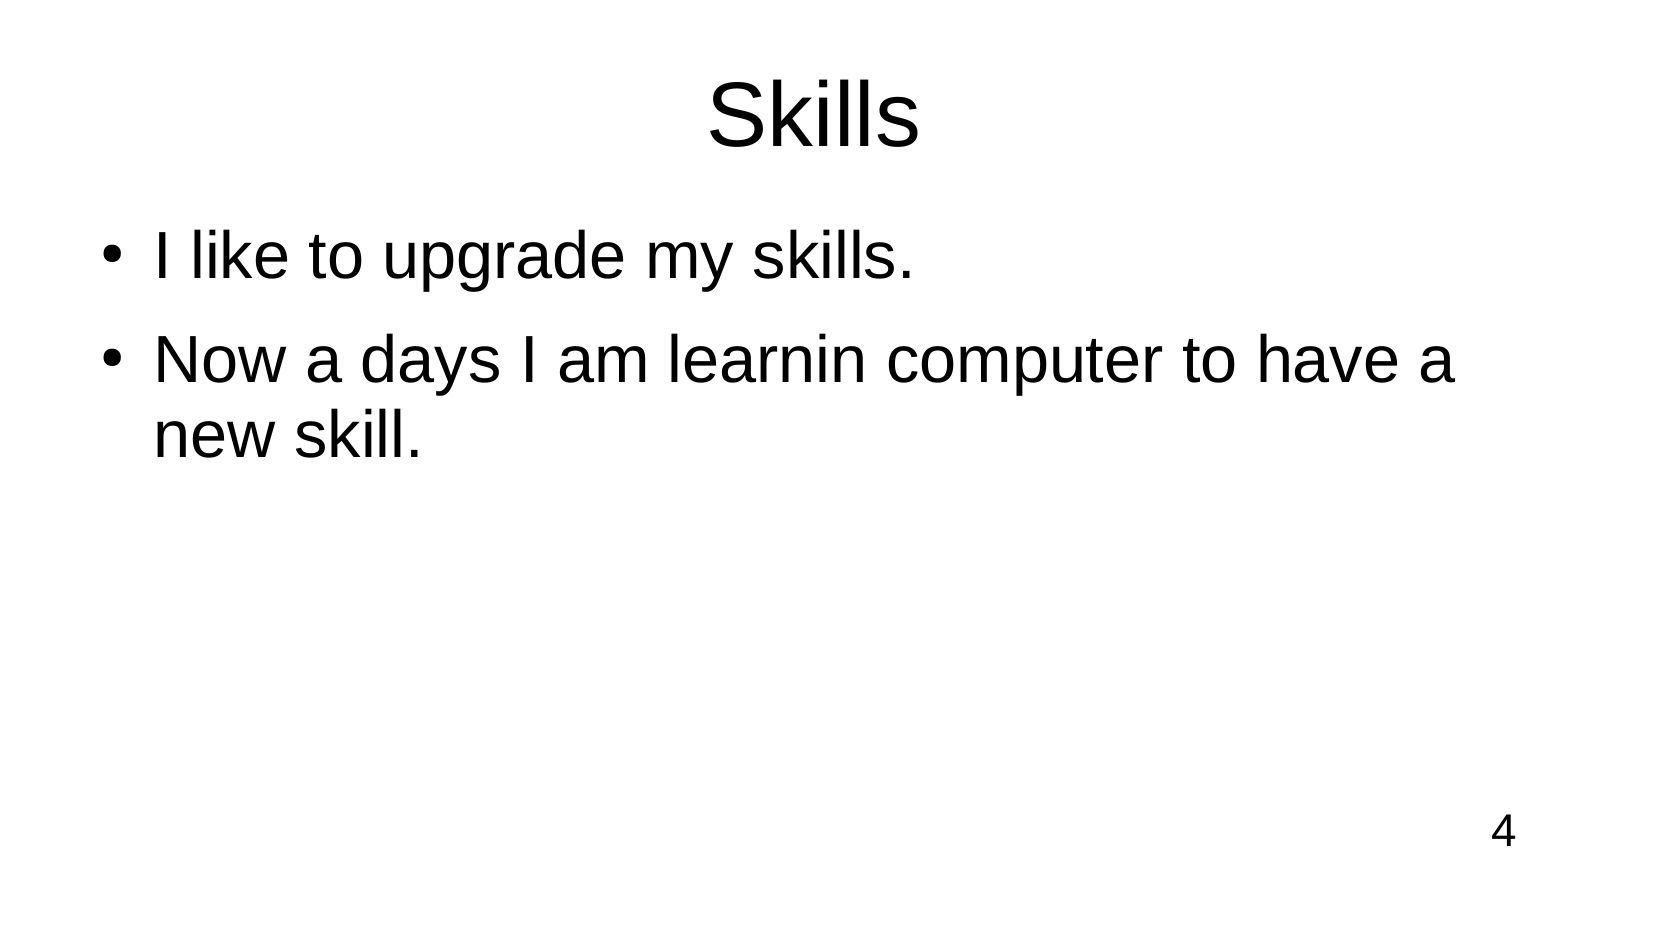

# Skills
I like to upgrade my skills.
Now a days I am learnin computer to have a new skill.
4